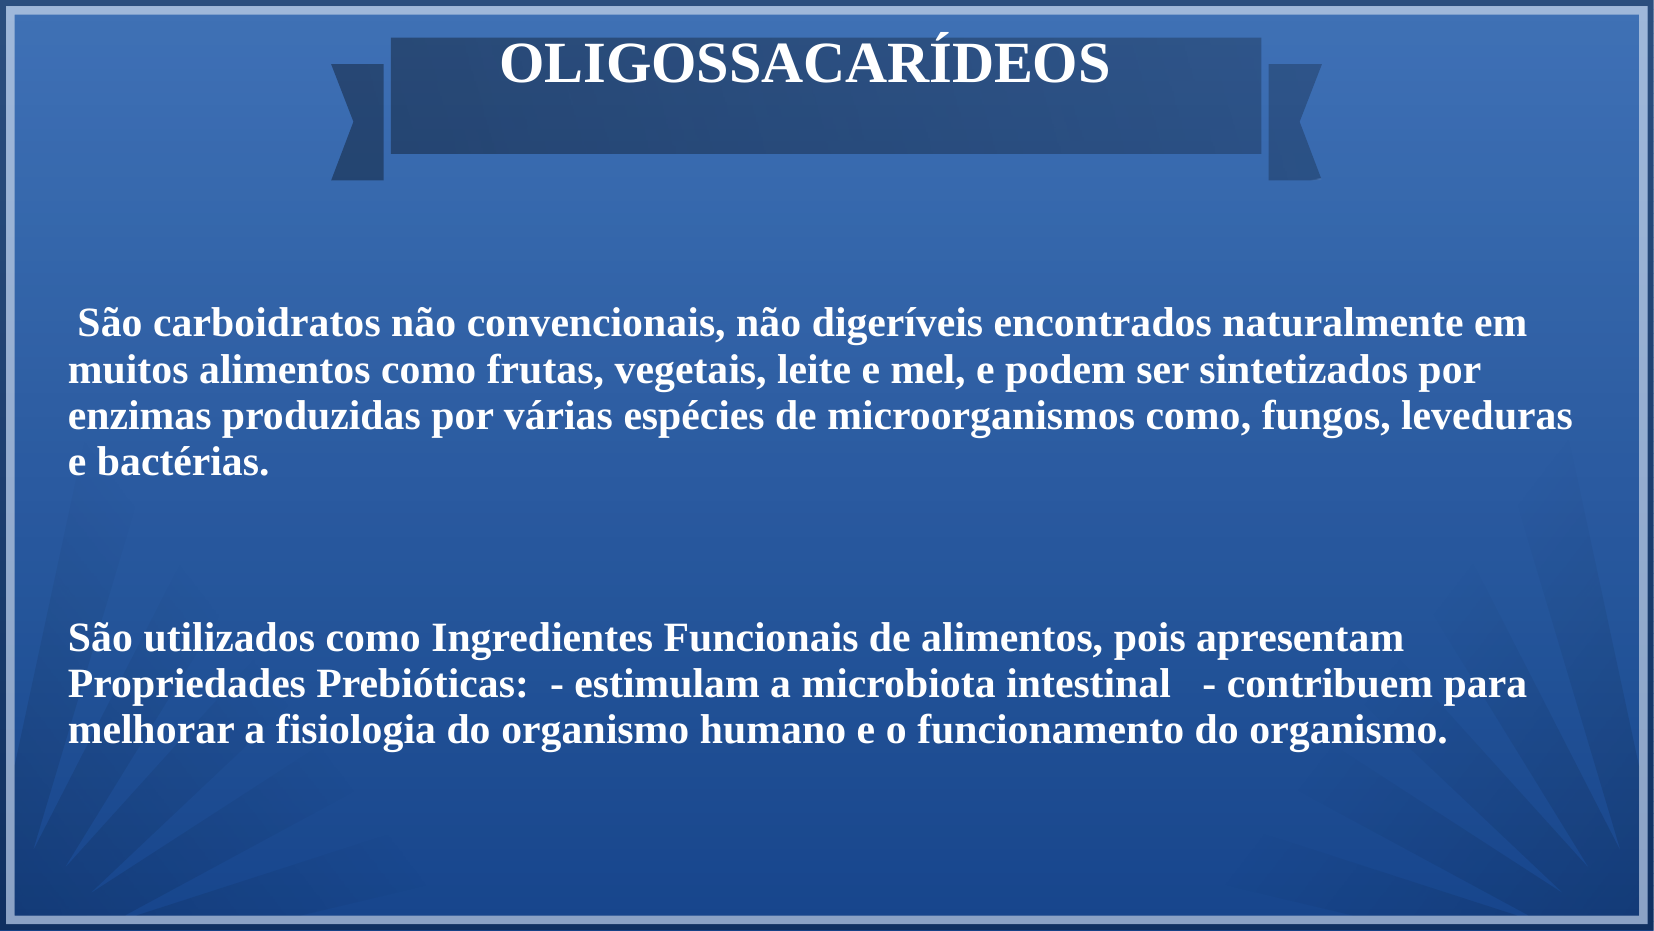

# OLIGOSSACARÍDEOS
 São carboidratos não convencionais, não digeríveis encontrados naturalmente em muitos alimentos como frutas, vegetais, leite e mel, e podem ser sintetizados por enzimas produzidas por várias espécies de microorganismos como, fungos, leveduras e bactérias.
São utilizados como Ingredientes Funcionais de alimentos, pois apresentam Propriedades Prebióticas: - estimulam a microbiota intestinal - contribuem para melhorar a fisiologia do organismo humano e o funcionamento do organismo.